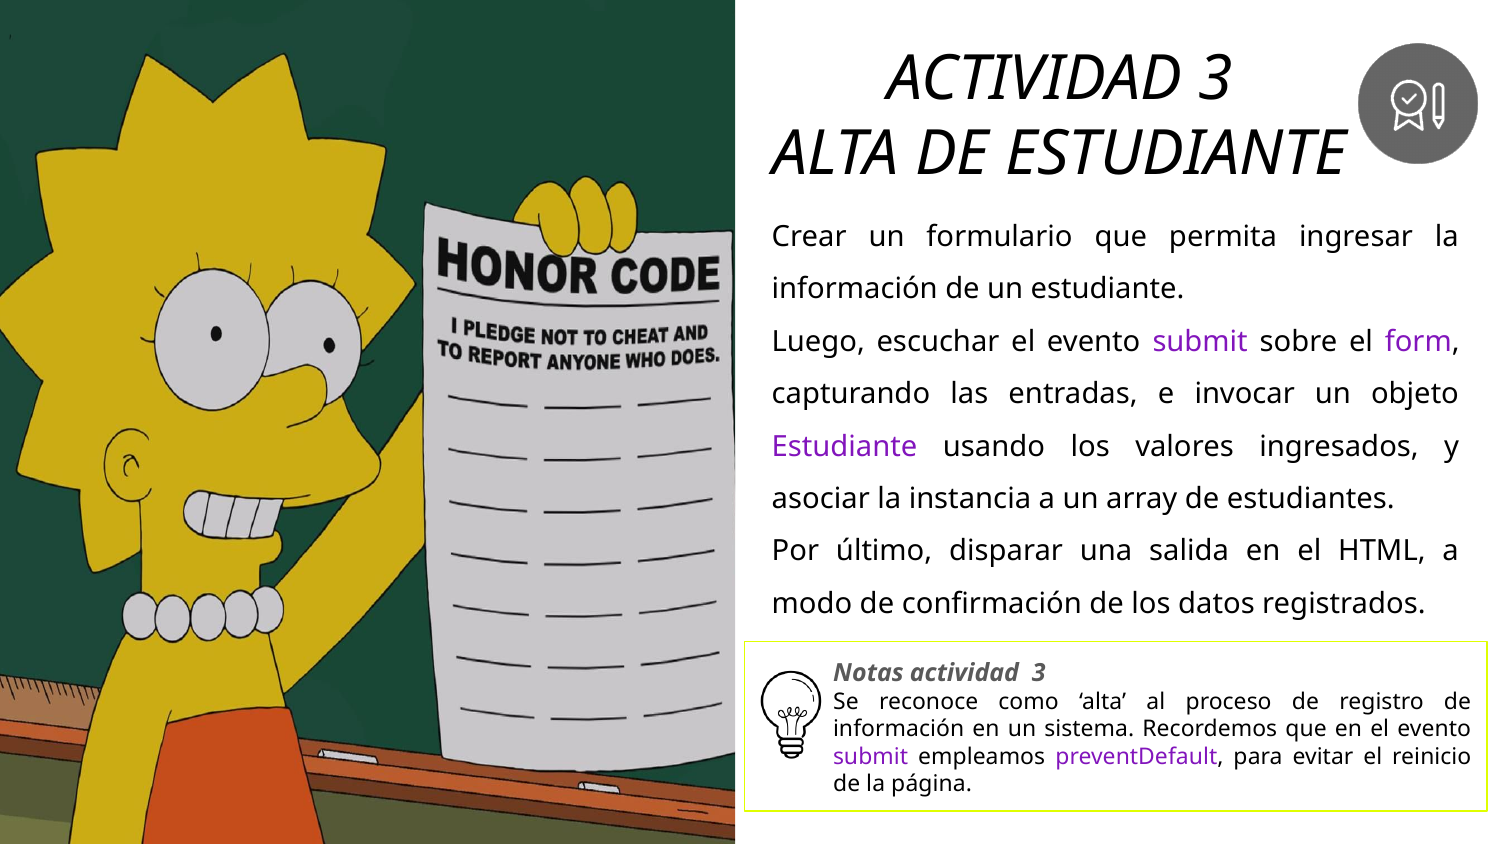

ACTIVIDAD 3
ALTA DE ESTUDIANTE
Crear un formulario que permita ingresar la información de un estudiante.
Luego, escuchar el evento submit sobre el form, capturando las entradas, e invocar un objeto Estudiante usando los valores ingresados, y asociar la instancia a un array de estudiantes.
Por último, disparar una salida en el HTML, a modo de confirmación de los datos registrados.
Notas actividad 3
Se reconoce como ‘alta’ al proceso de registro de información en un sistema. Recordemos que en el evento submit empleamos preventDefault, para evitar el reinicio de la página.